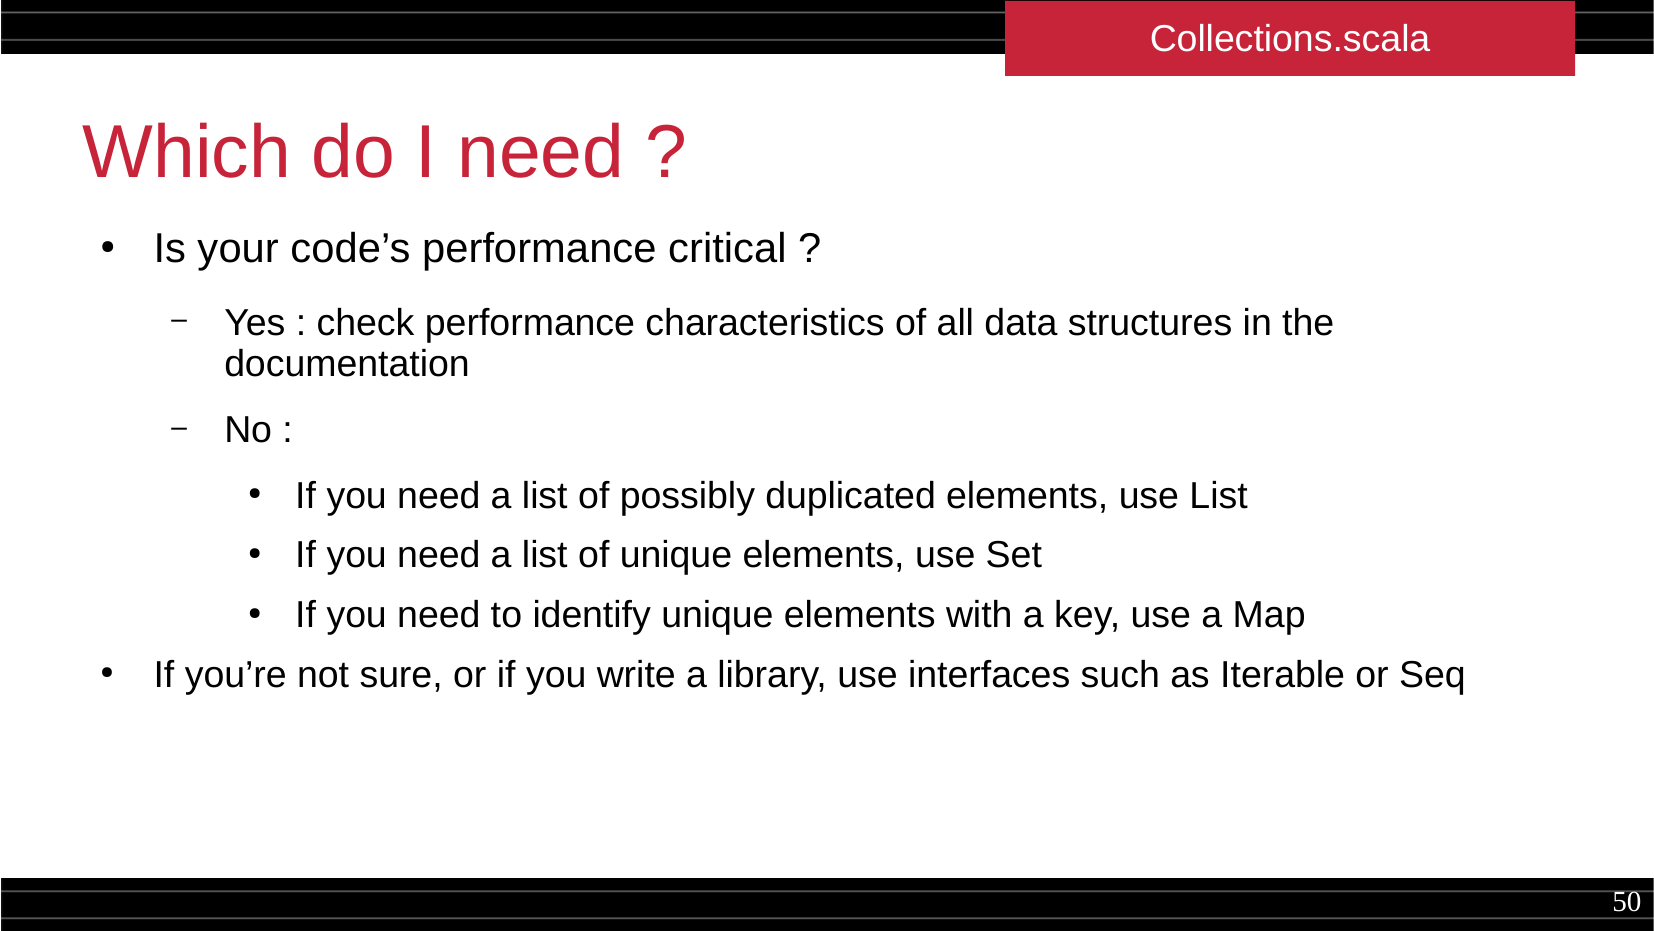

Collections.scala
# Which do I need ?
Is your code’s performance critical ?
Yes : check performance characteristics of all data structures in the documentation
No :
If you need a list of possibly duplicated elements, use List
If you need a list of unique elements, use Set
If you need to identify unique elements with a key, use a Map
If you’re not sure, or if you write a library, use interfaces such as Iterable or Seq